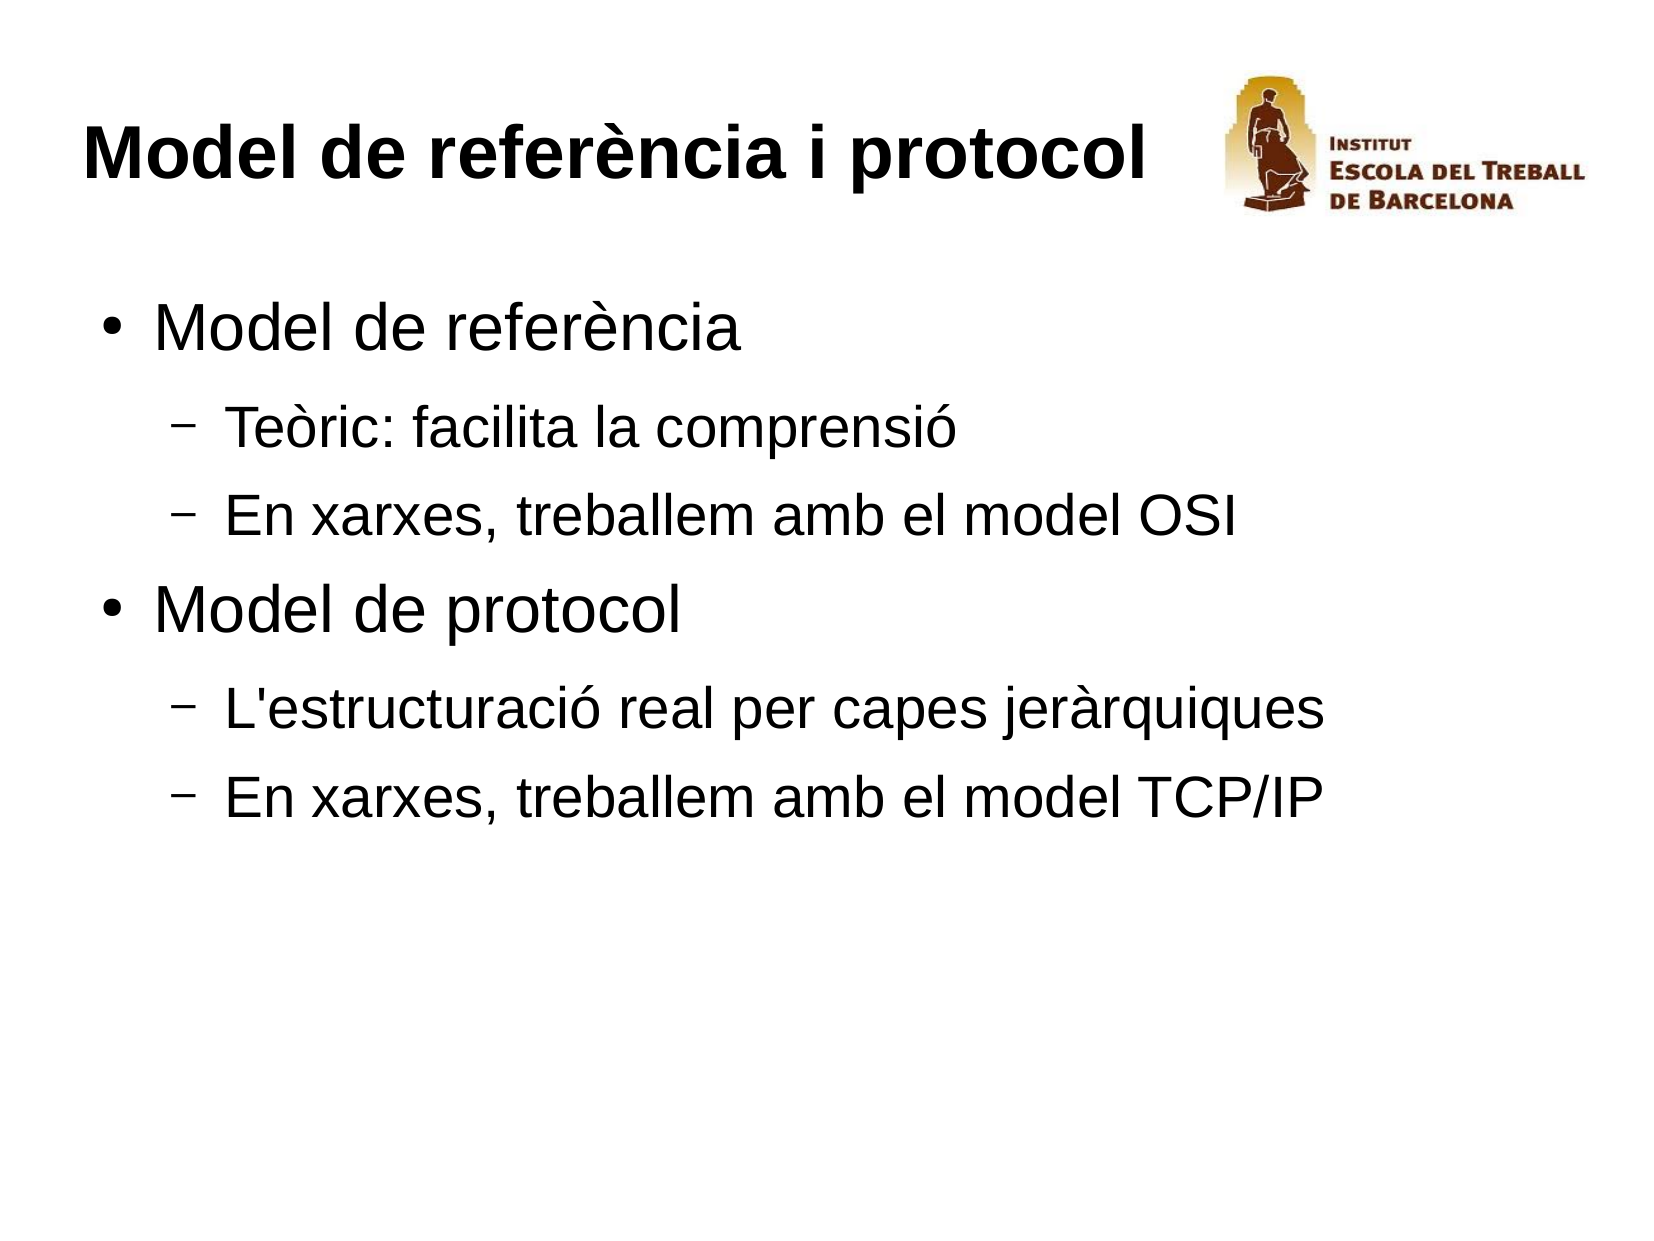

# Model de referència i protocol
Model de referència
Teòric: facilita la comprensió
En xarxes, treballem amb el model OSI
Model de protocol
L'estructuració real per capes jeràrquiques
En xarxes, treballem amb el model TCP/IP